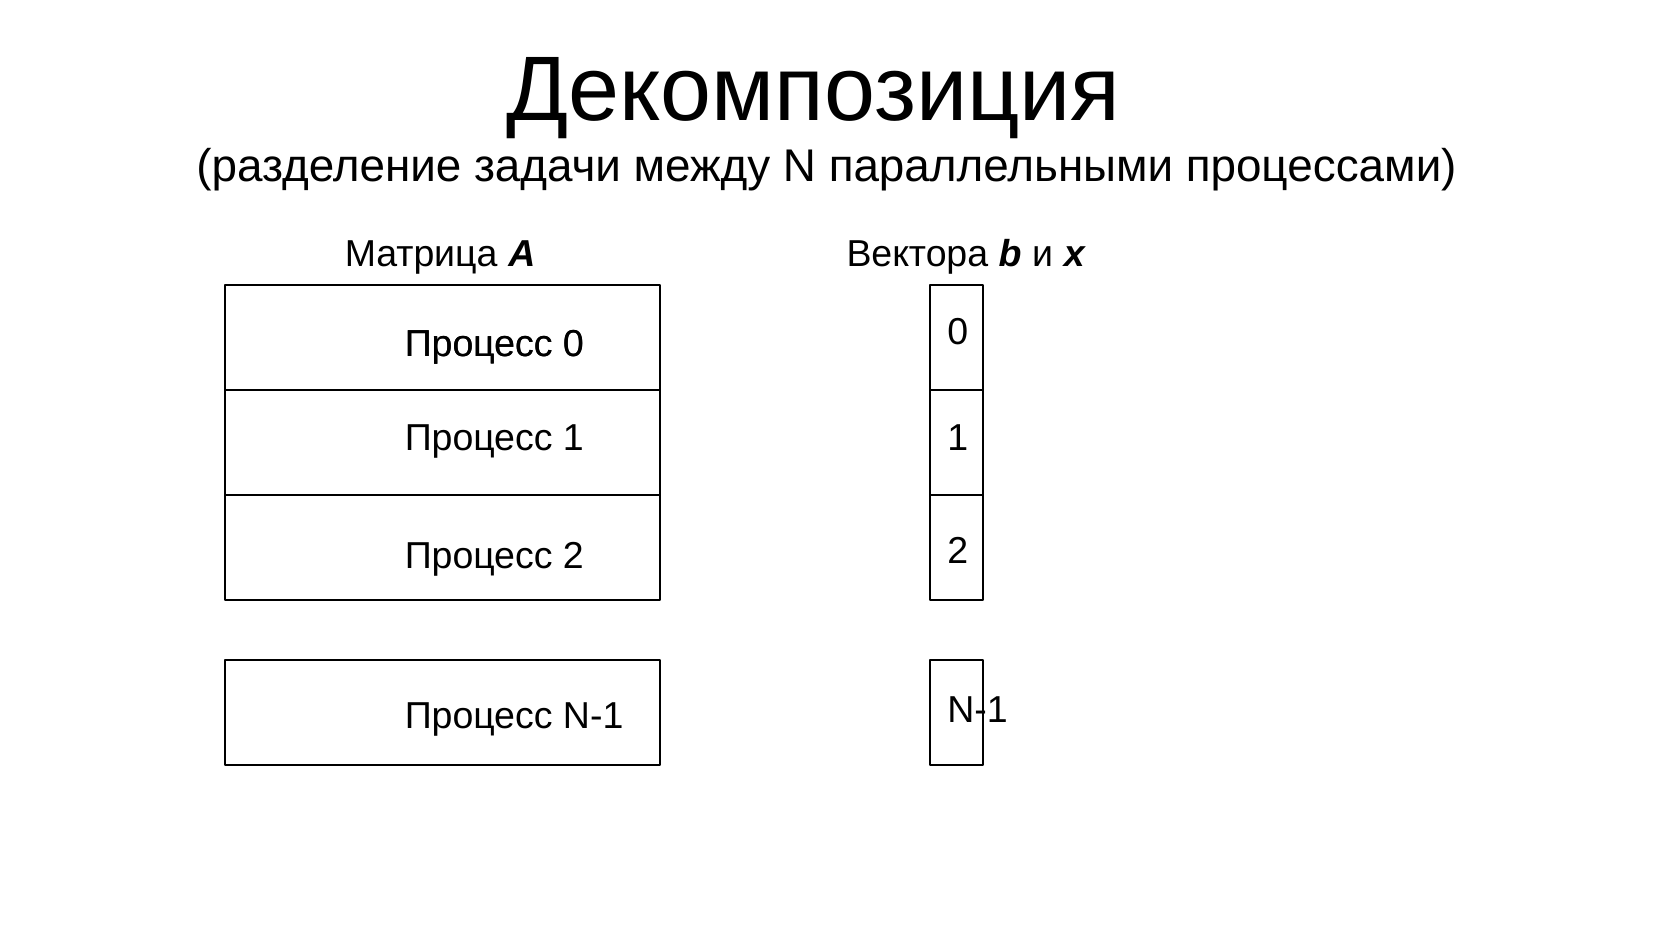

# Декомпозиция (разделение задачи между N параллельными процессами)
Матрица A
Вектора b и x
0
Процесс 0
Процесс 0
Процесс 1
1
2
Процесс 2
N-1
Процесс N-1